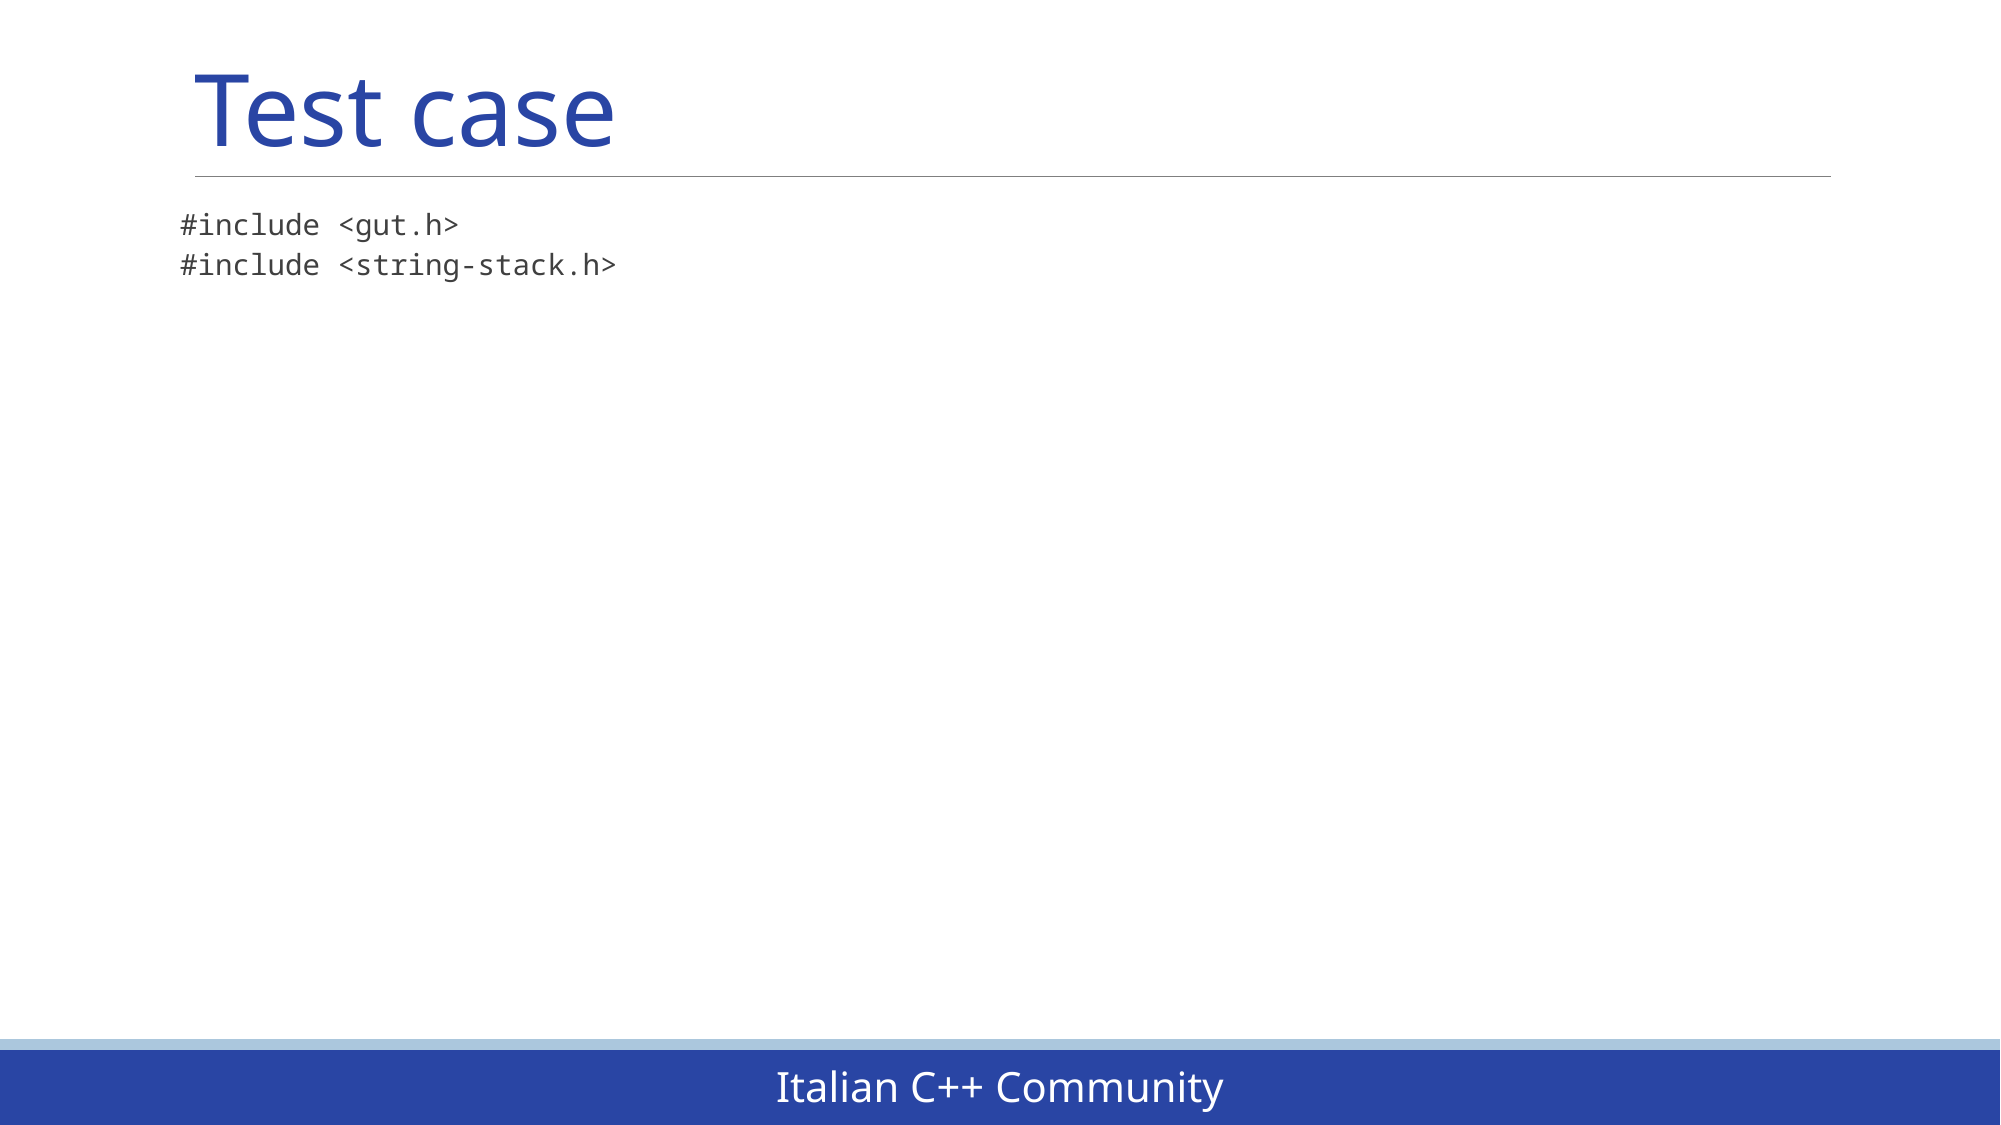

# Test case
#include <gut.h>
#include <string-stack.h>